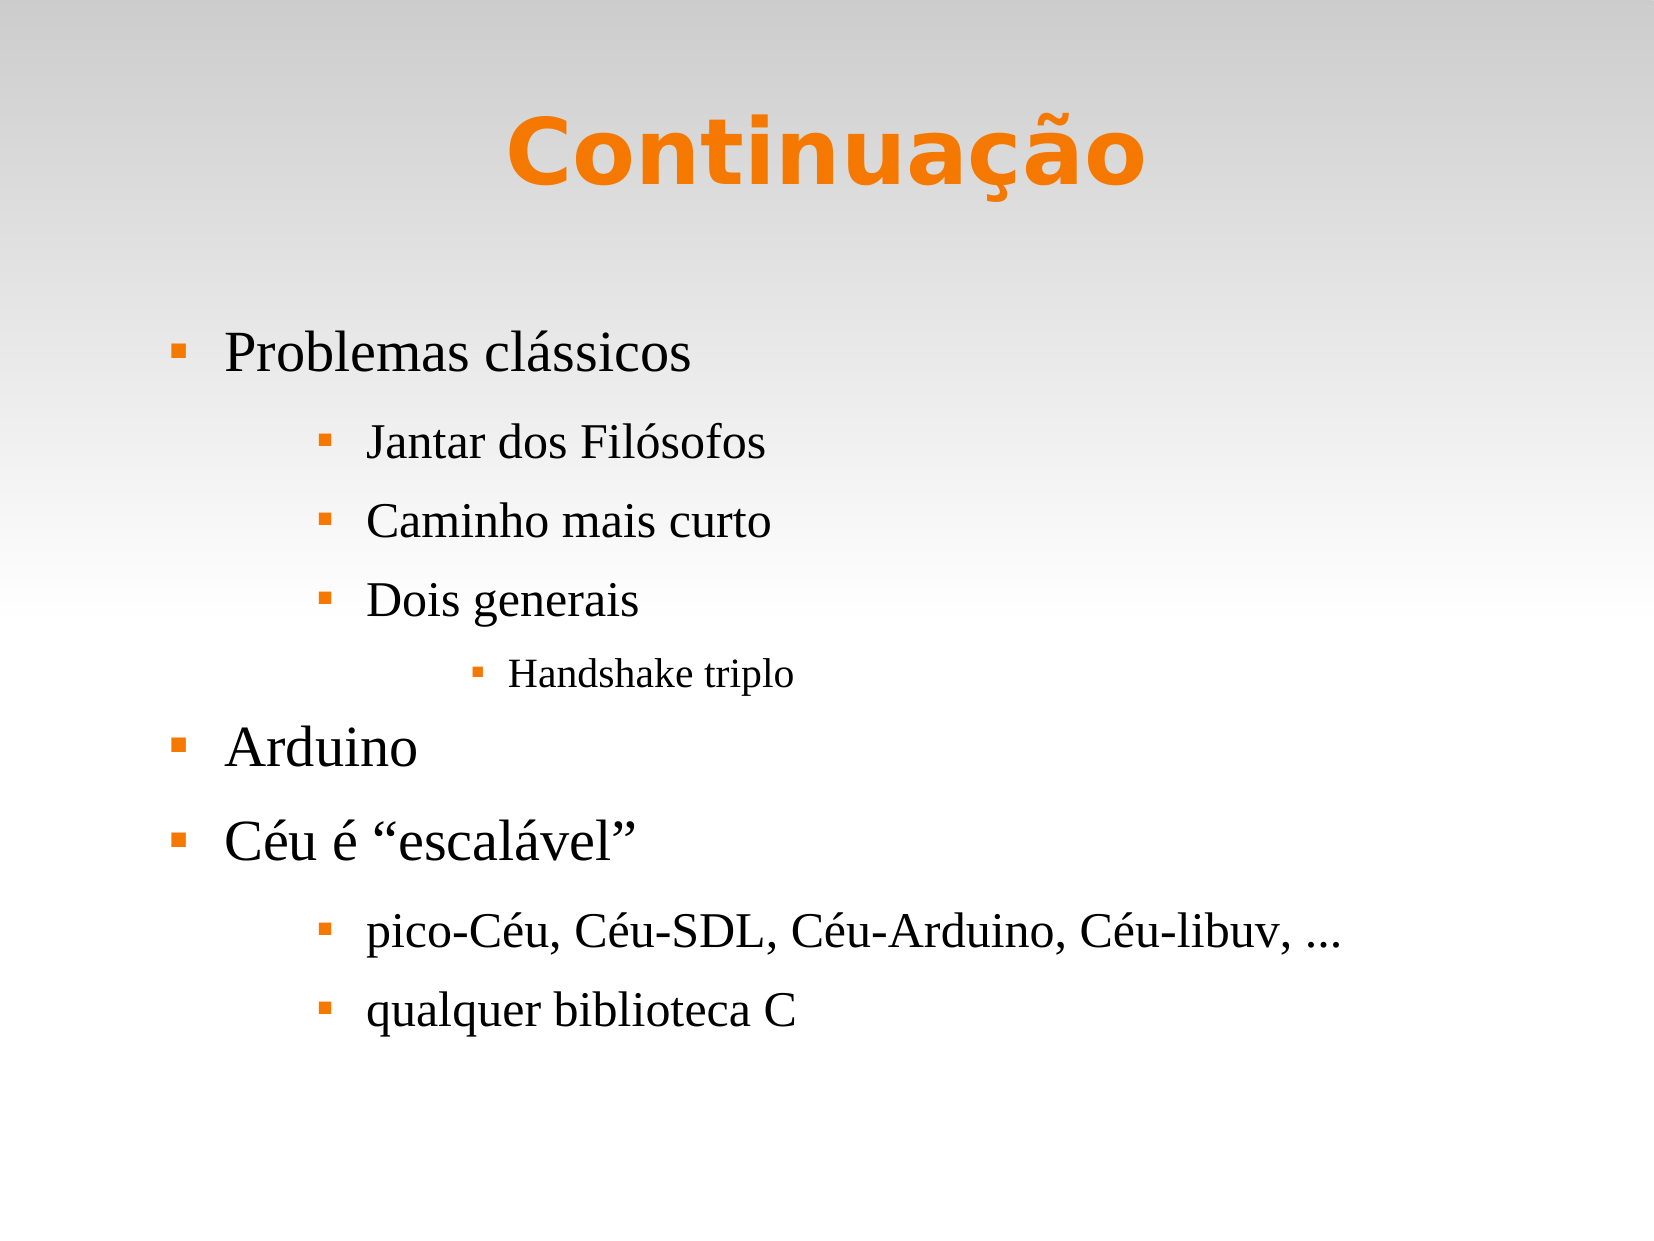

# Continuação
Problemas clássicos
Jantar dos Filósofos
Caminho mais curto
Dois generais
Handshake triplo
Arduino
Céu é “escalável”
pico-Céu, Céu-SDL, Céu-Arduino, Céu-libuv, ...
qualquer biblioteca C